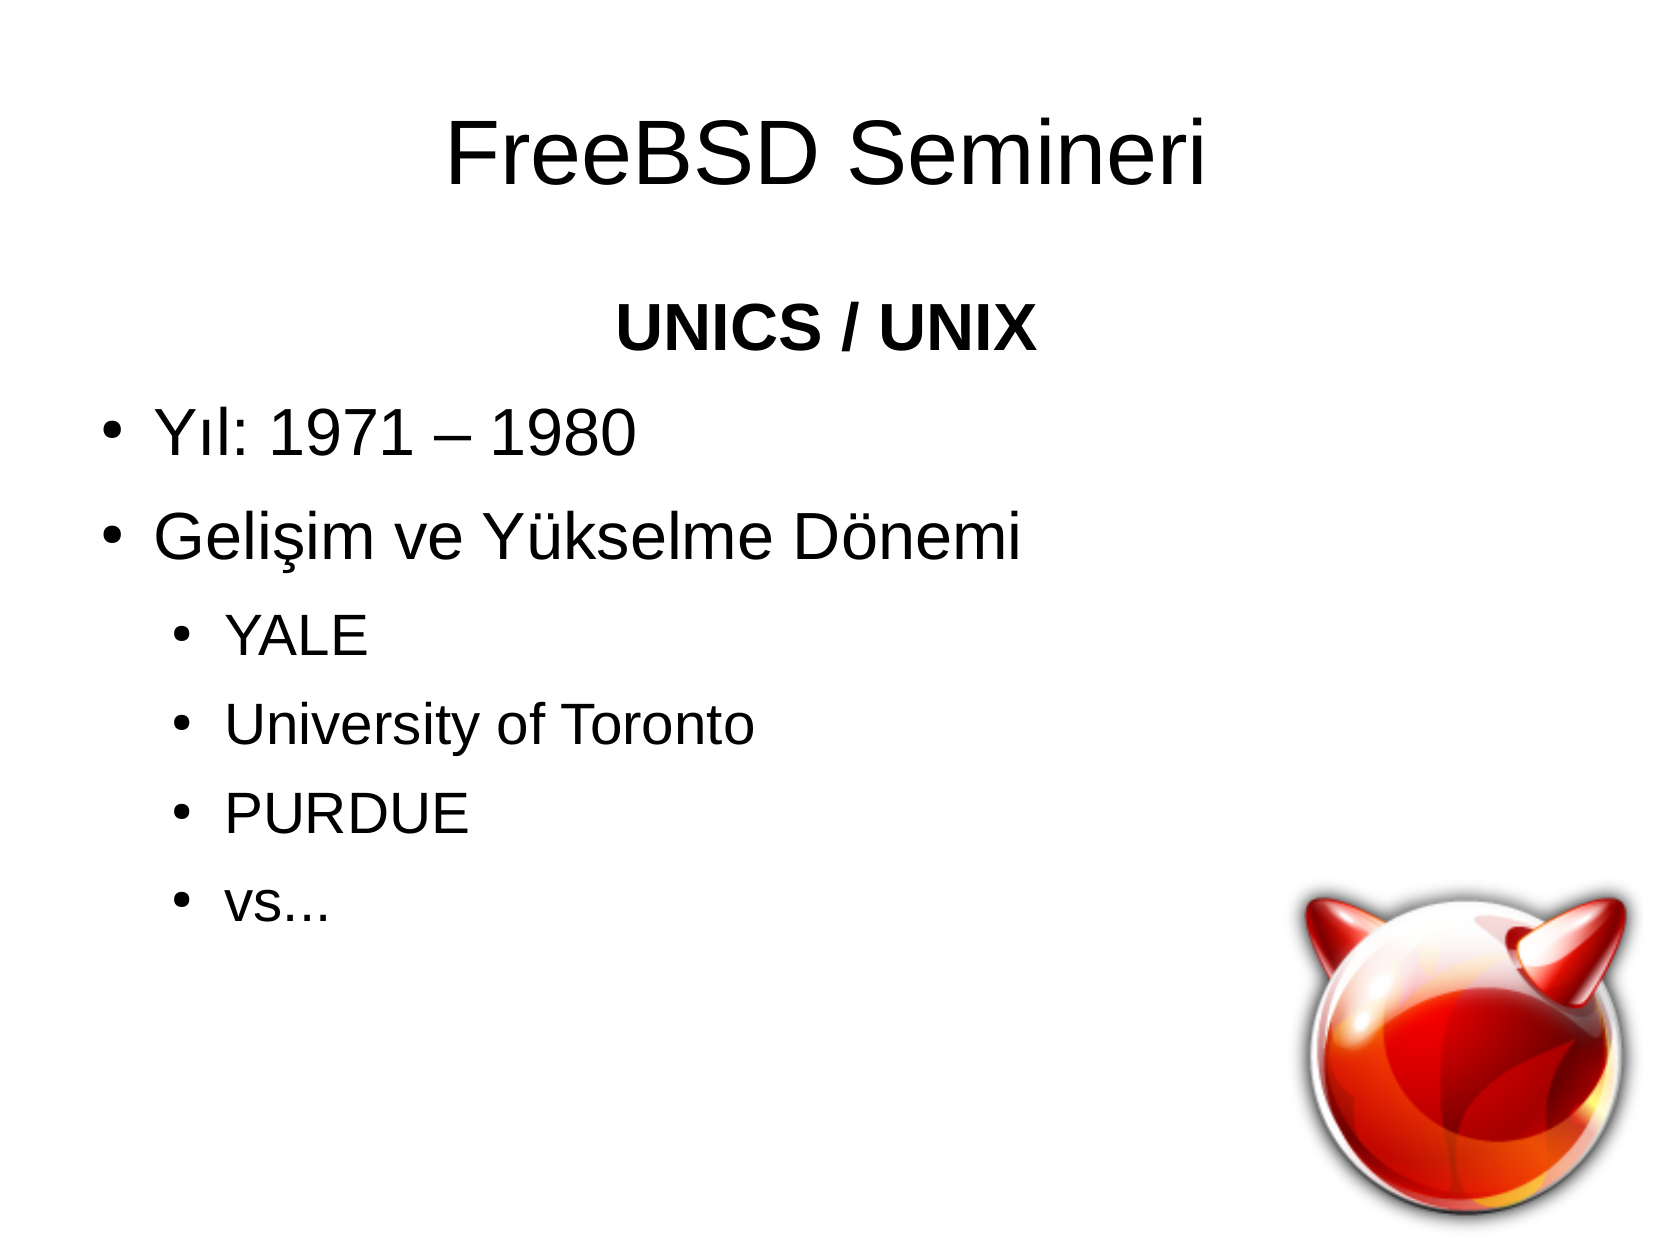

# FreeBSD Semineri
UNICS / UNIX
Yıl: 1971 – 1980
Gelişim ve Yükselme Dönemi
YALE
University of Toronto
PURDUE
vs...